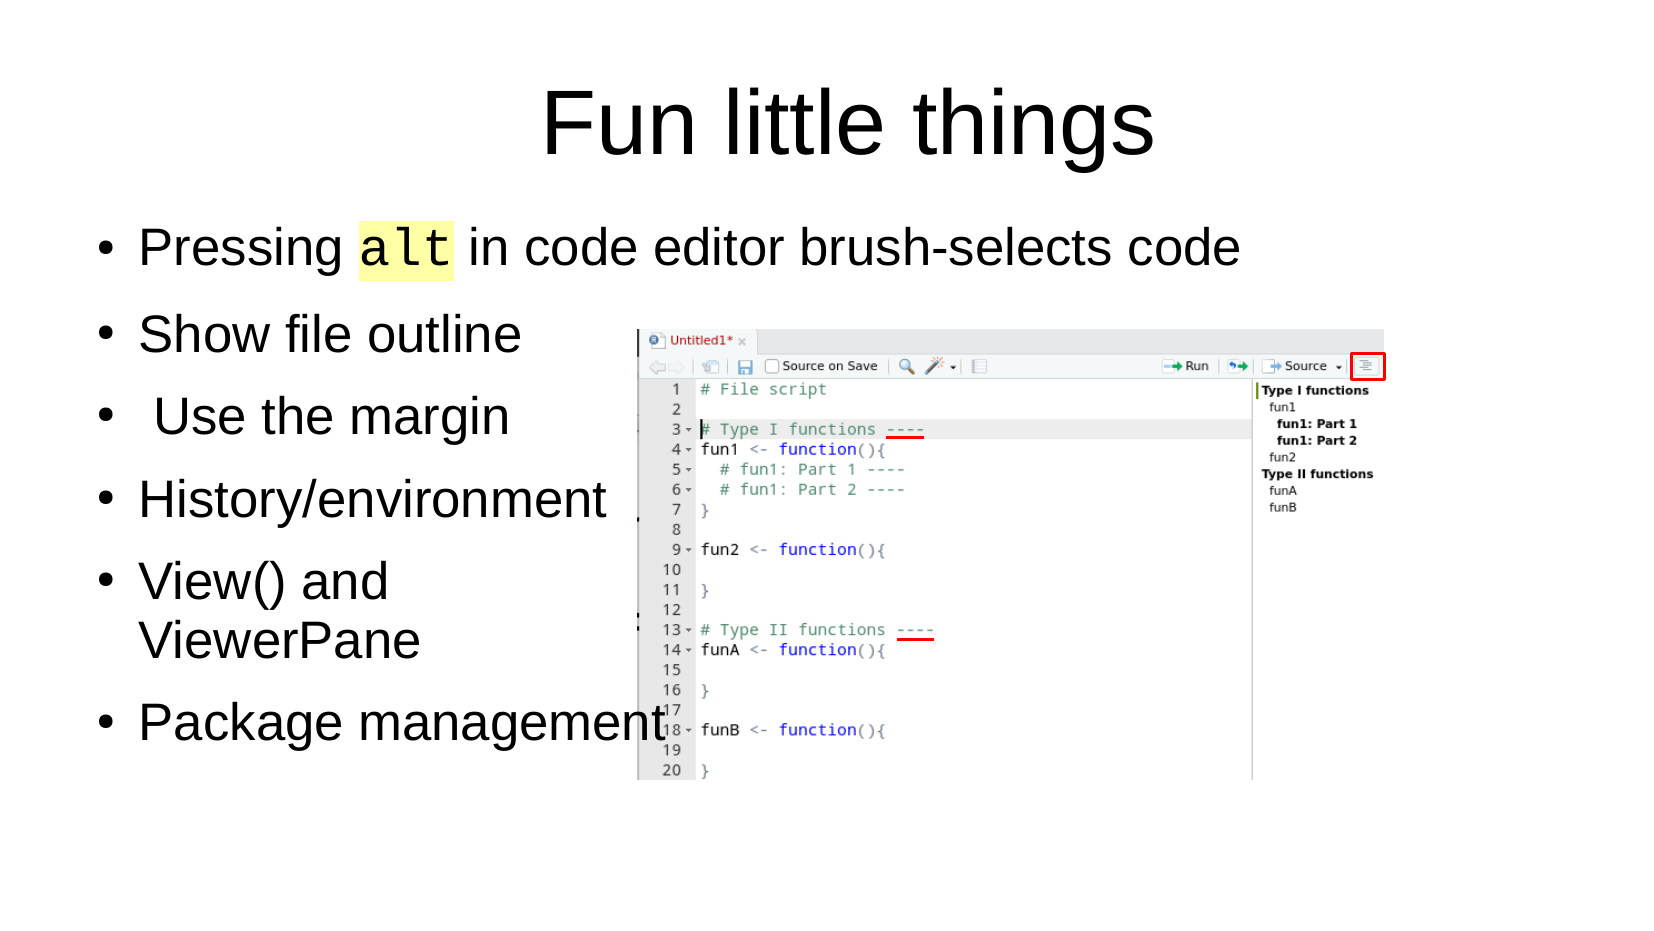

# Fun little things
Pressing alt in code editor brush-selects code
Show file outline
 Use the margin
History/environment
View() and
ViewerPane
Package management